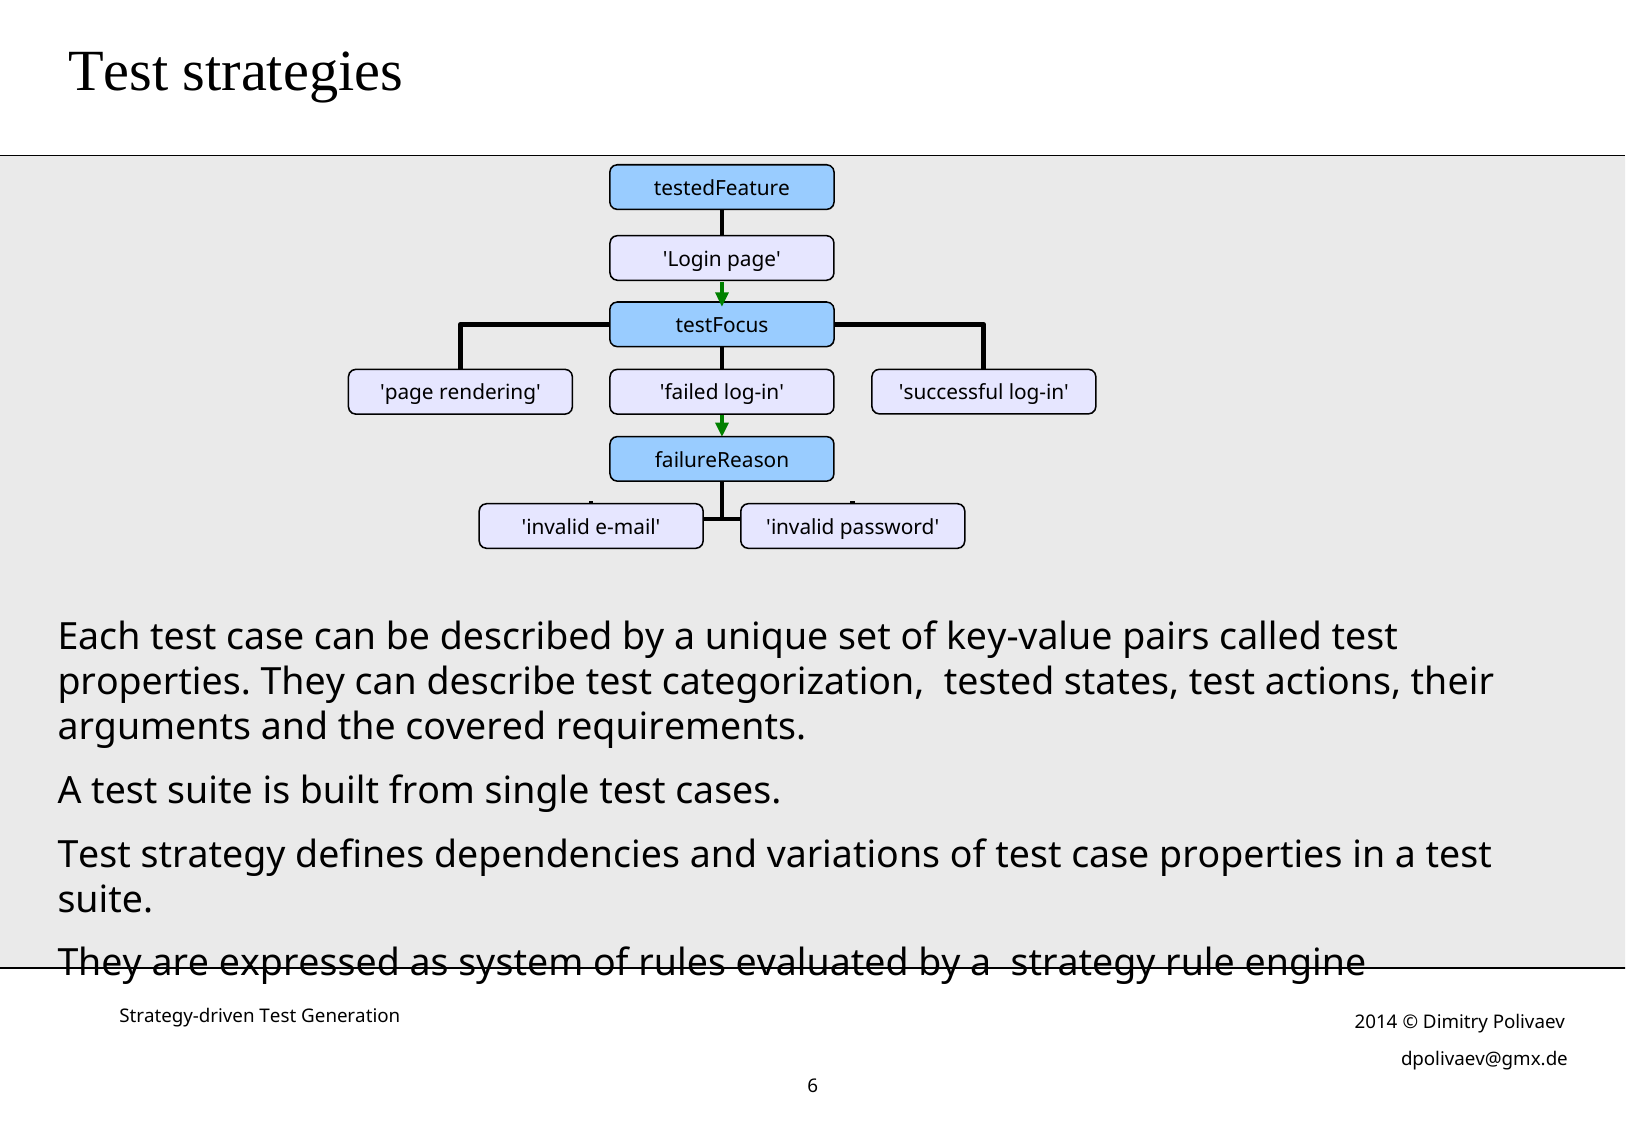

# Test strategies
testedFeature
'Login page'
testFocus
'page rendering'
'failed log-in'
'successful log-in'
failureReason
'invalid e-mail'
'invalid password'
Each test case can be described by a unique set of key-value pairs called test properties. They can describe test categorization, tested states, test actions, their arguments and the covered requirements.
A test suite is built from single test cases.
Test strategy defines dependencies and variations of test case properties in a test suite.
They are expressed as system of rules evaluated by a strategy rule engine